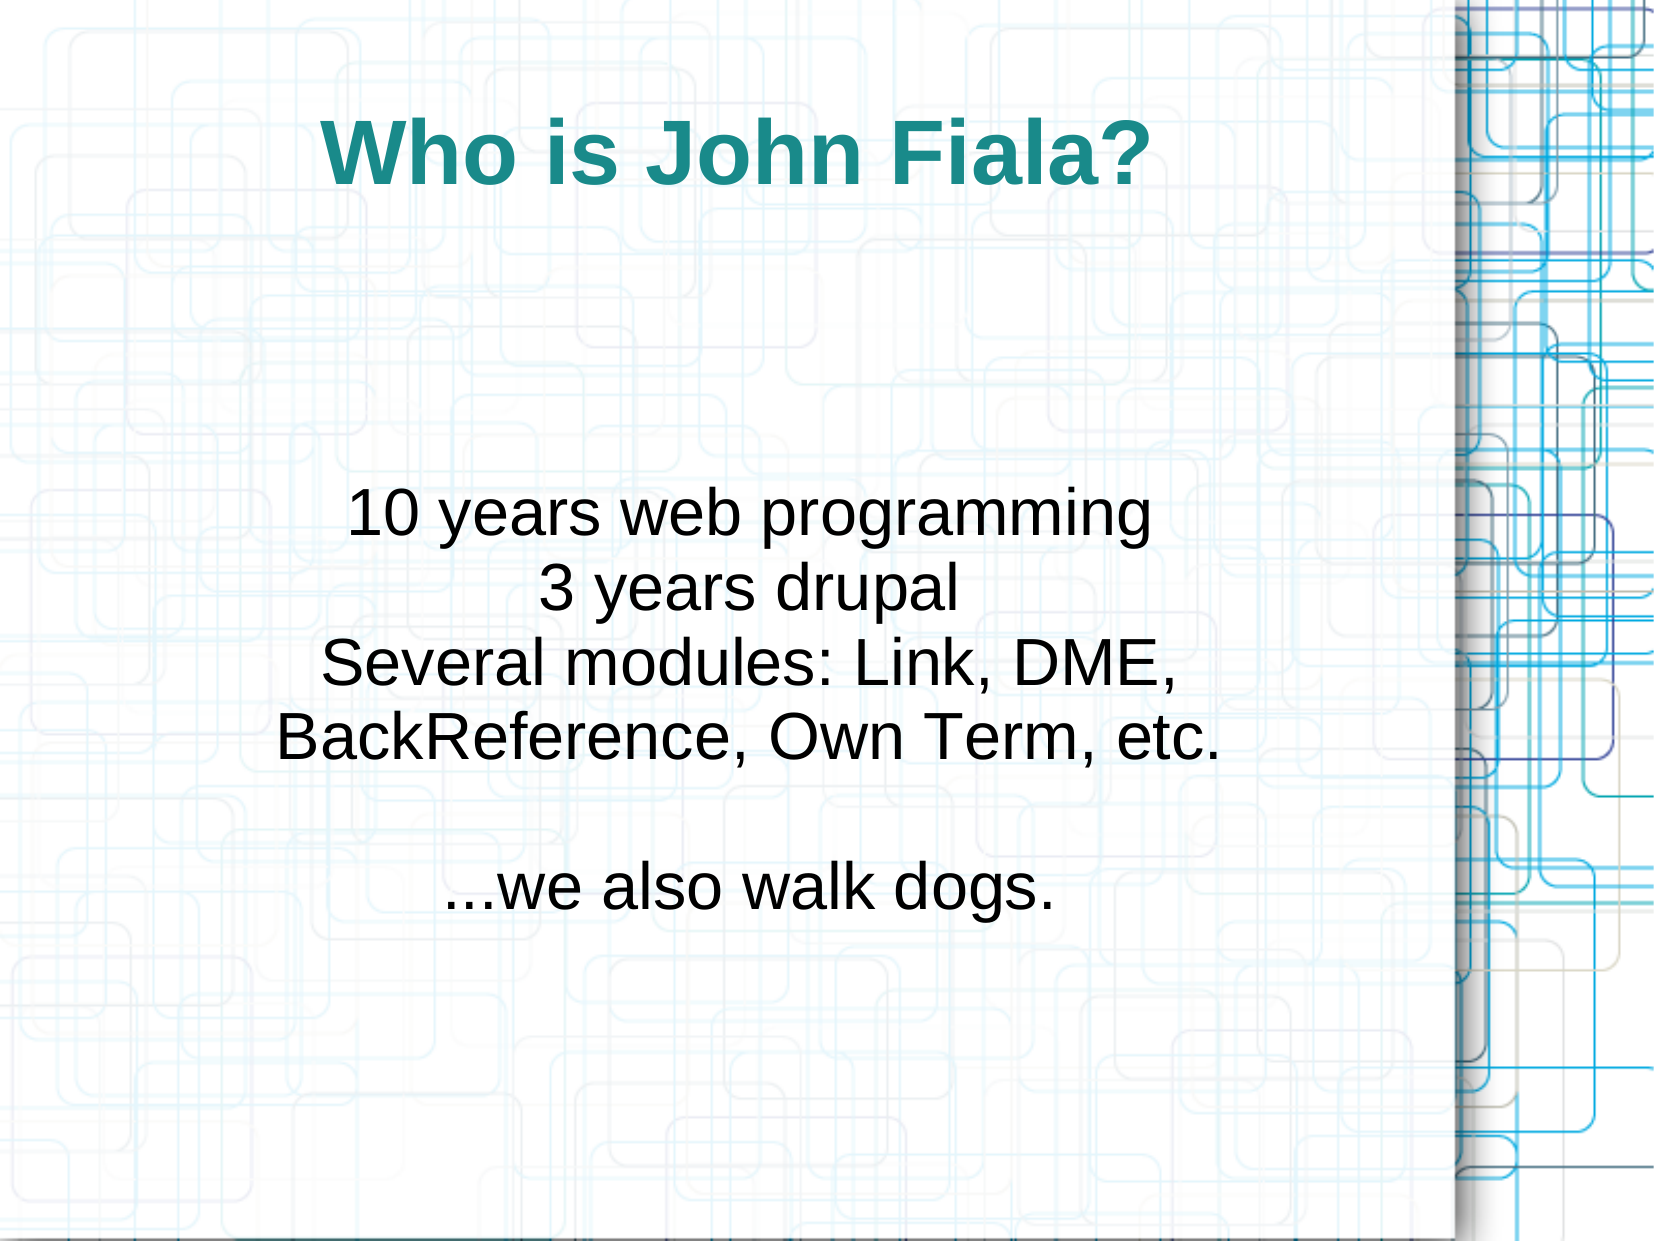

# Who is John Fiala?
10 years web programming
3 years drupal
Several modules: Link, DME, BackReference, Own Term, etc.
...we also walk dogs.